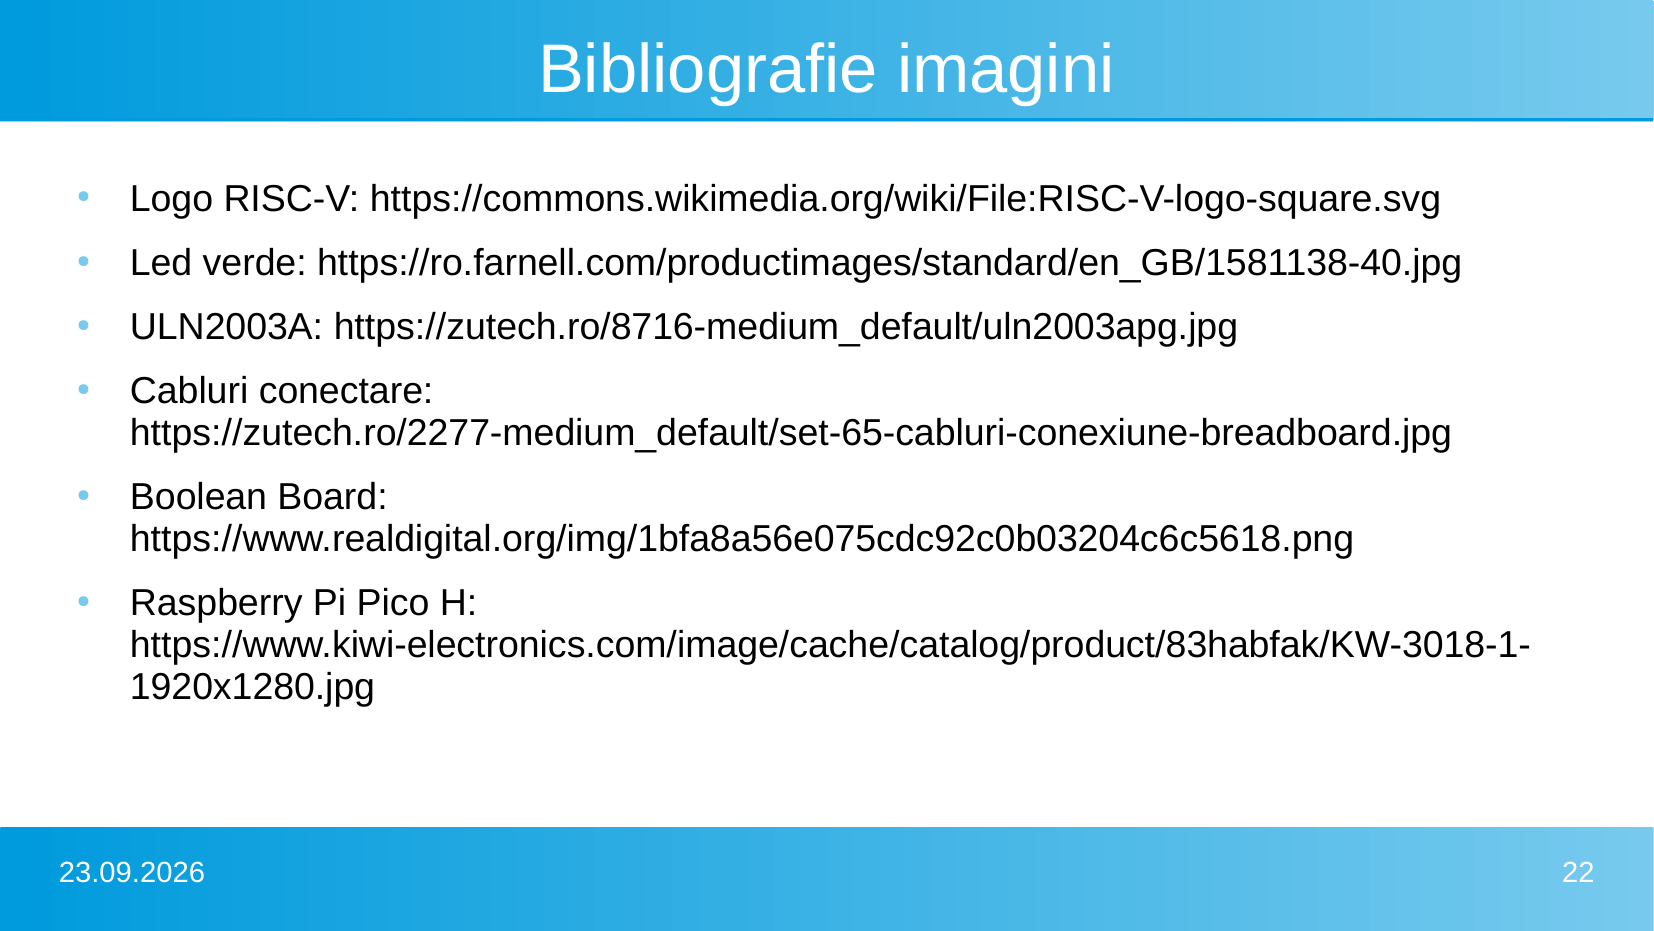

# Bibliografie imagini
Logo RISC-V: https://commons.wikimedia.org/wiki/File:RISC-V-logo-square.svg
Led verde: https://ro.farnell.com/productimages/standard/en_GB/1581138-40.jpg
ULN2003A: https://zutech.ro/8716-medium_default/uln2003apg.jpg
Cabluri conectare: https://zutech.ro/2277-medium_default/set-65-cabluri-conexiune-breadboard.jpg
Boolean Board: https://www.realdigital.org/img/1bfa8a56e075cdc92c0b03204c6c5618.png
Raspberry Pi Pico H: https://www.kiwi-electronics.com/image/cache/catalog/product/83habfak/KW-3018-1-1920x1280.jpg
22